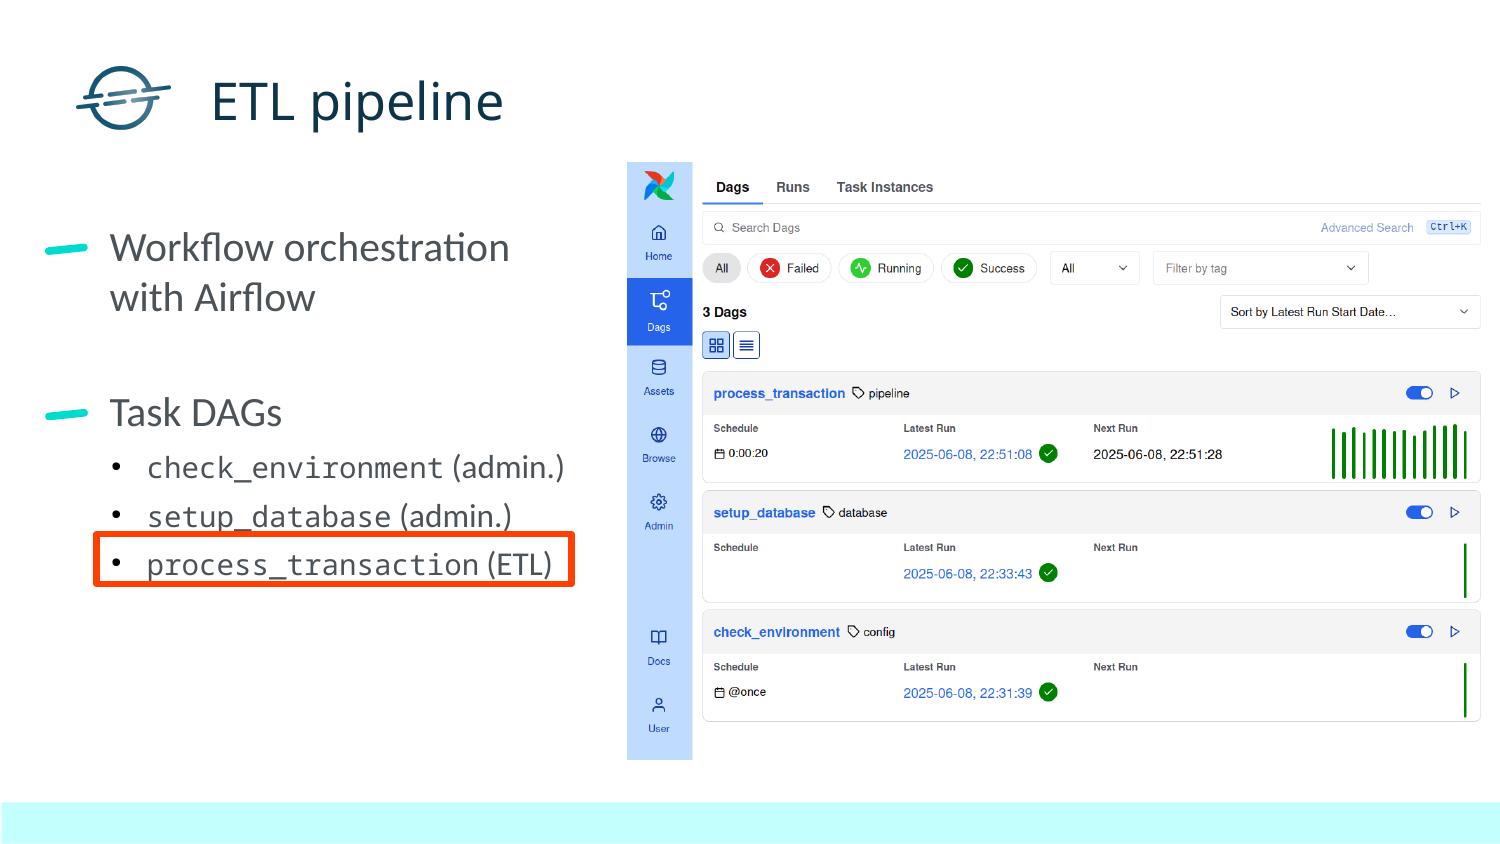

# ETL pipeline
Workflow orchestration
with Airflow
Task DAGs
check_environment (admin.)
setup_database (admin.)
process_transaction (ETL)